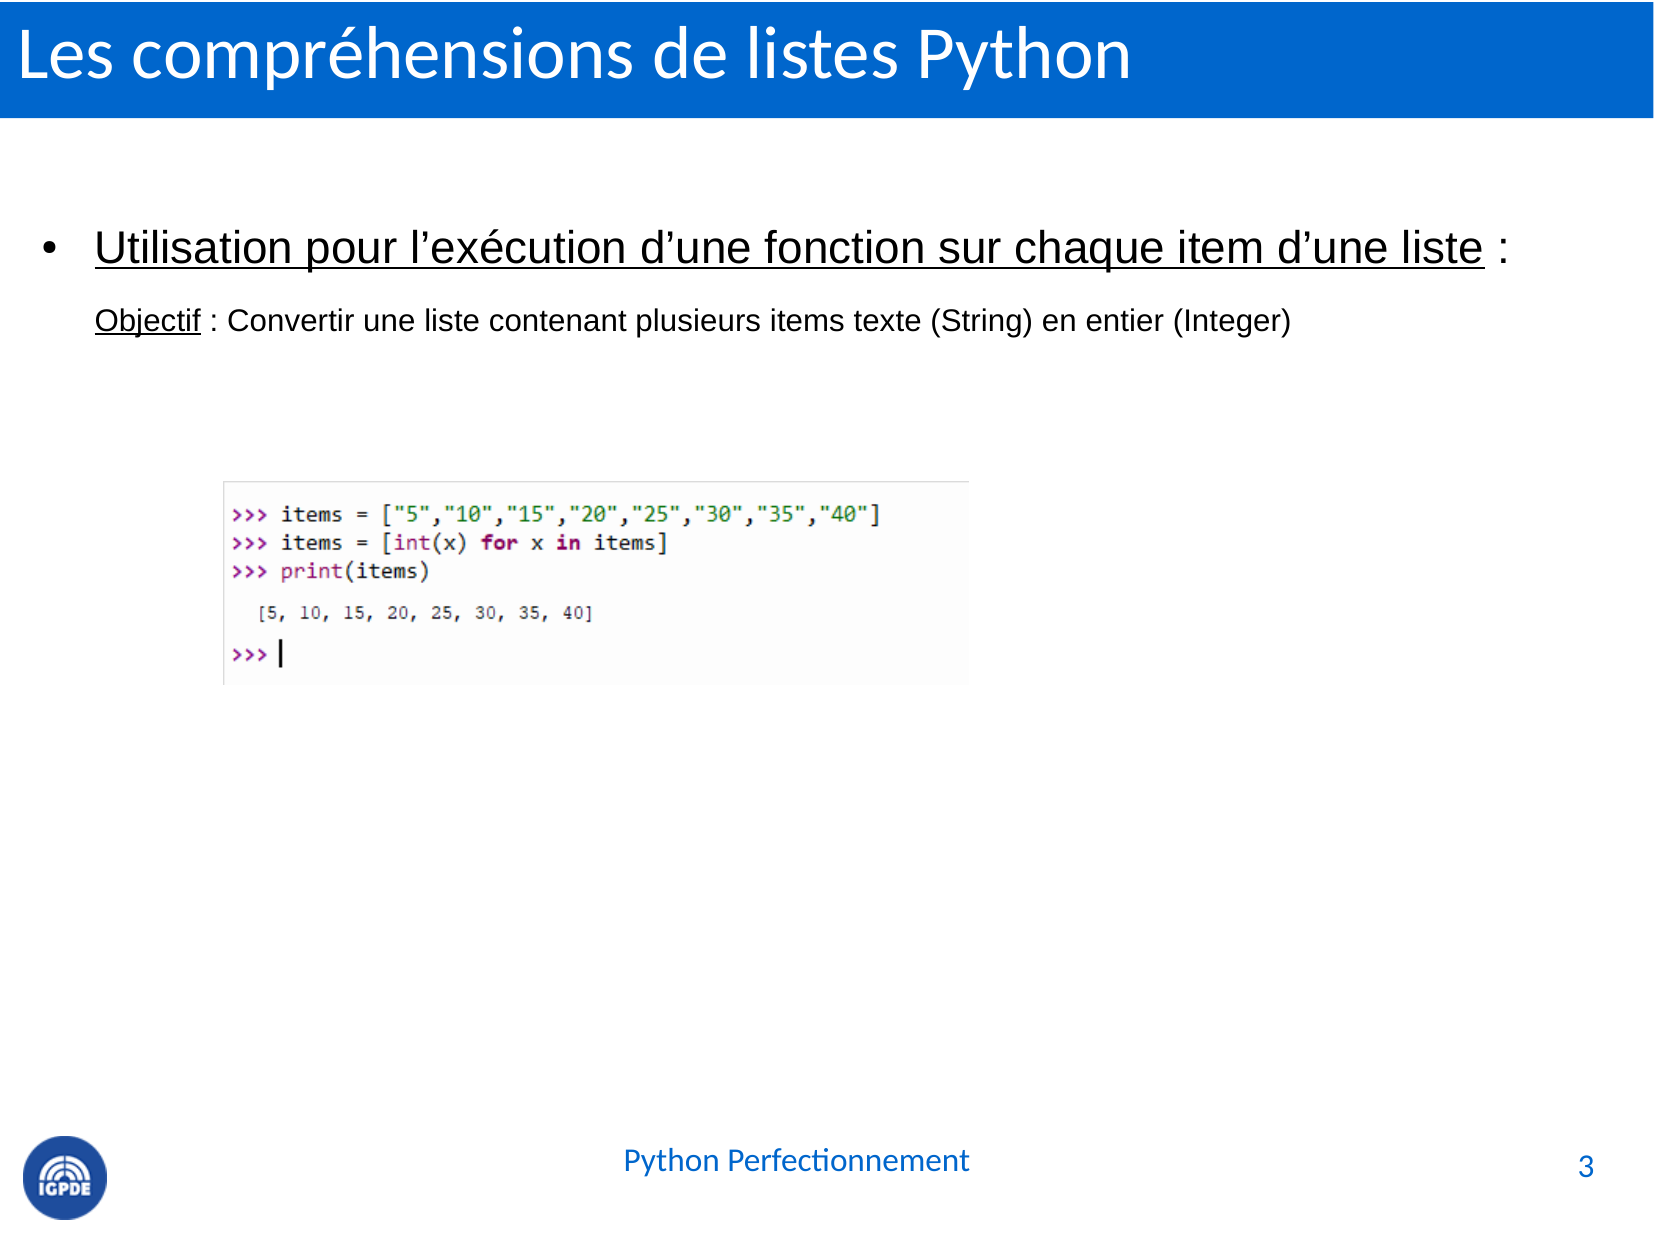

# Les compréhensions de listes Python
Utilisation pour l’exécution d’une fonction sur chaque item d’une liste :
Objectif : Convertir une liste contenant plusieurs items texte (String) en entier (Integer)
Python Perfectionnement
3